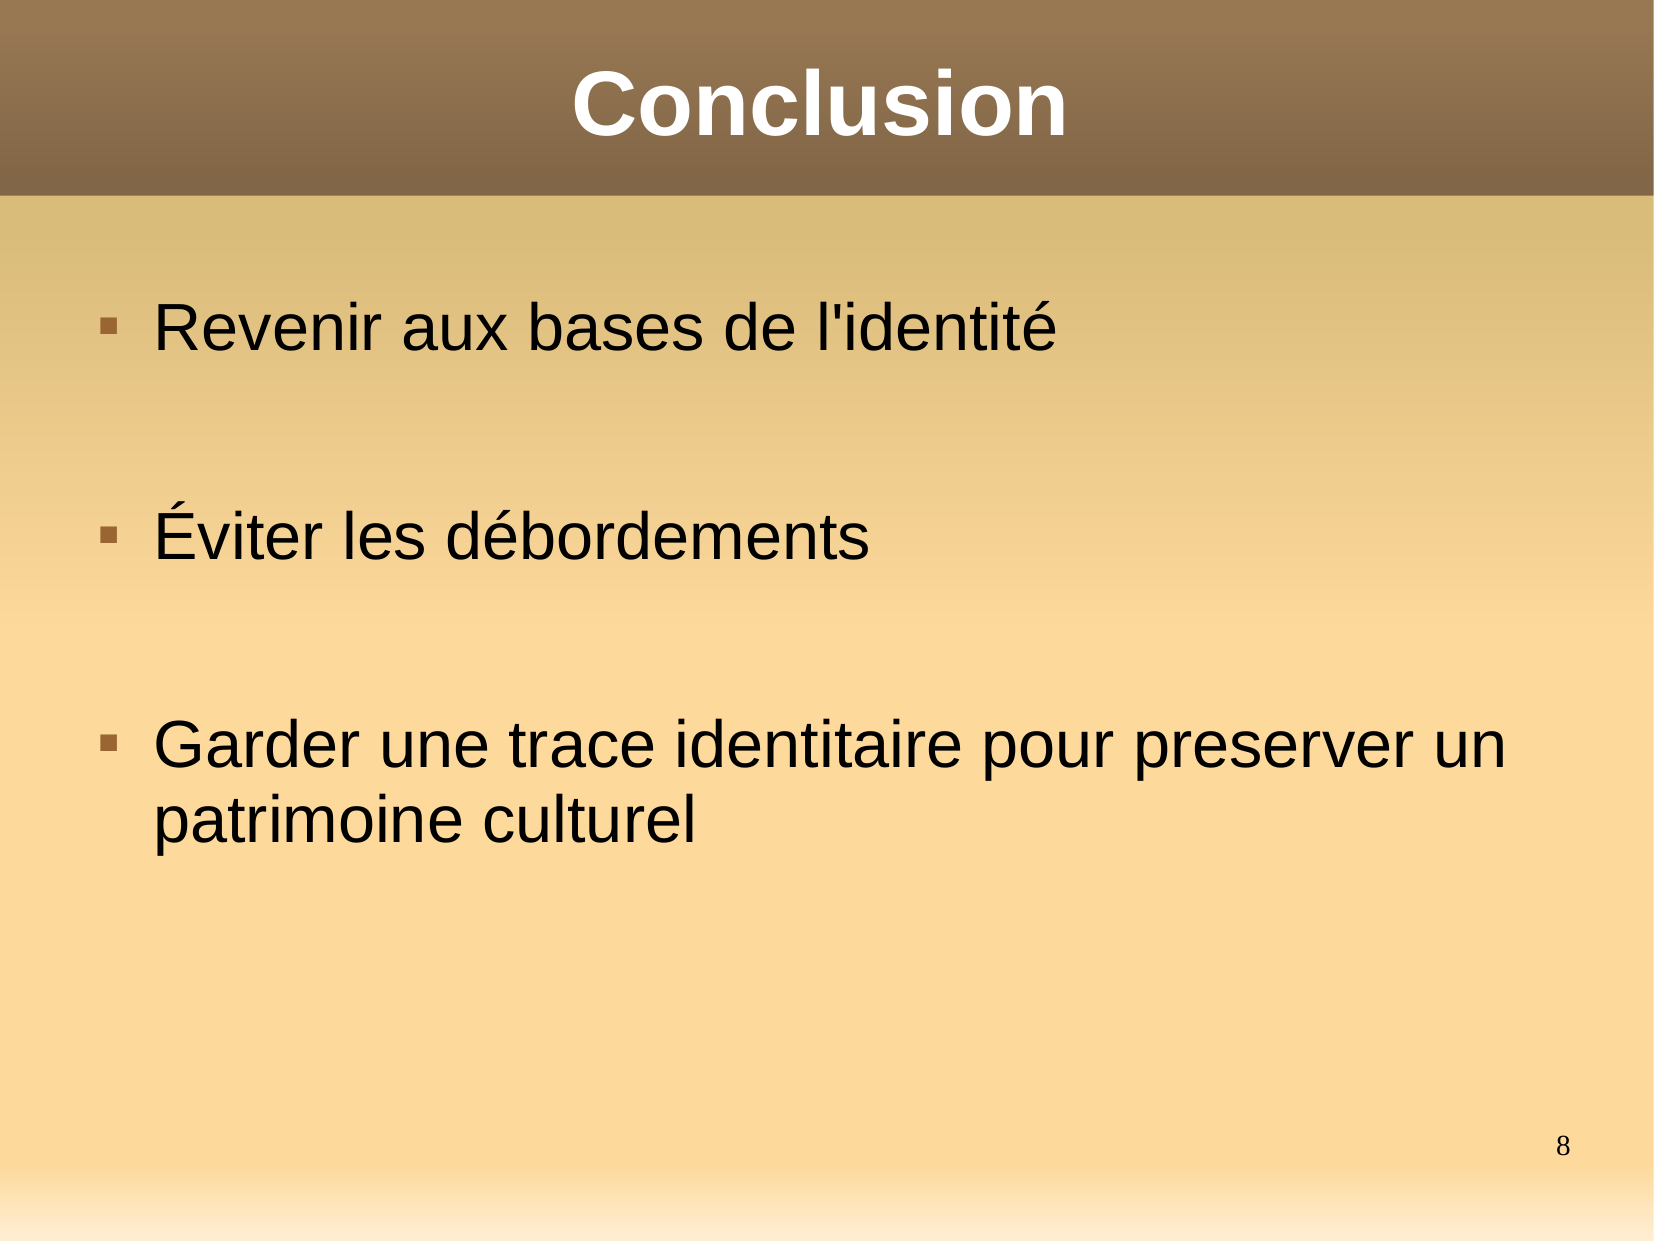

# Conclusion
Revenir aux bases de l'identité
Éviter les débordements
Garder une trace identitaire pour preserver un patrimoine culturel
8